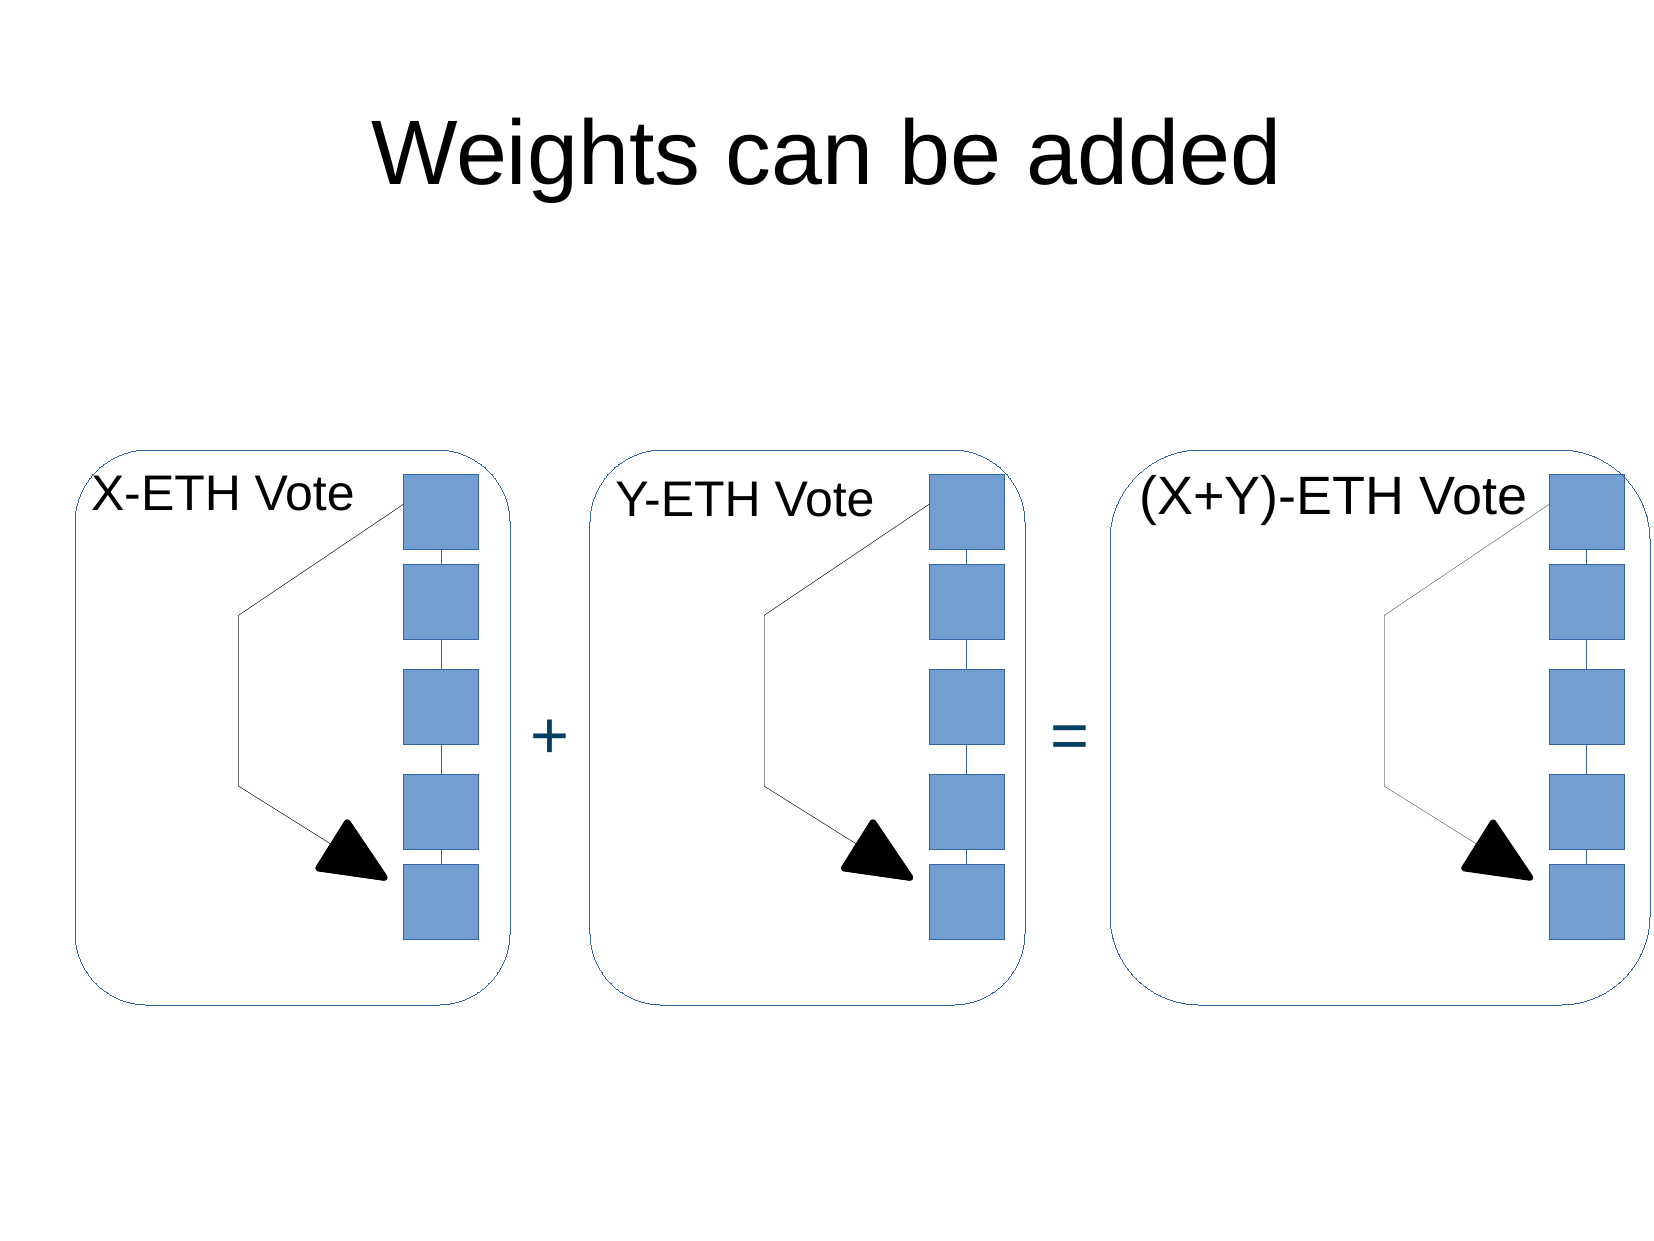

# Weights can be added
X-ETH Vote
(X+Y)-ETH Vote
Y-ETH Vote
+
=